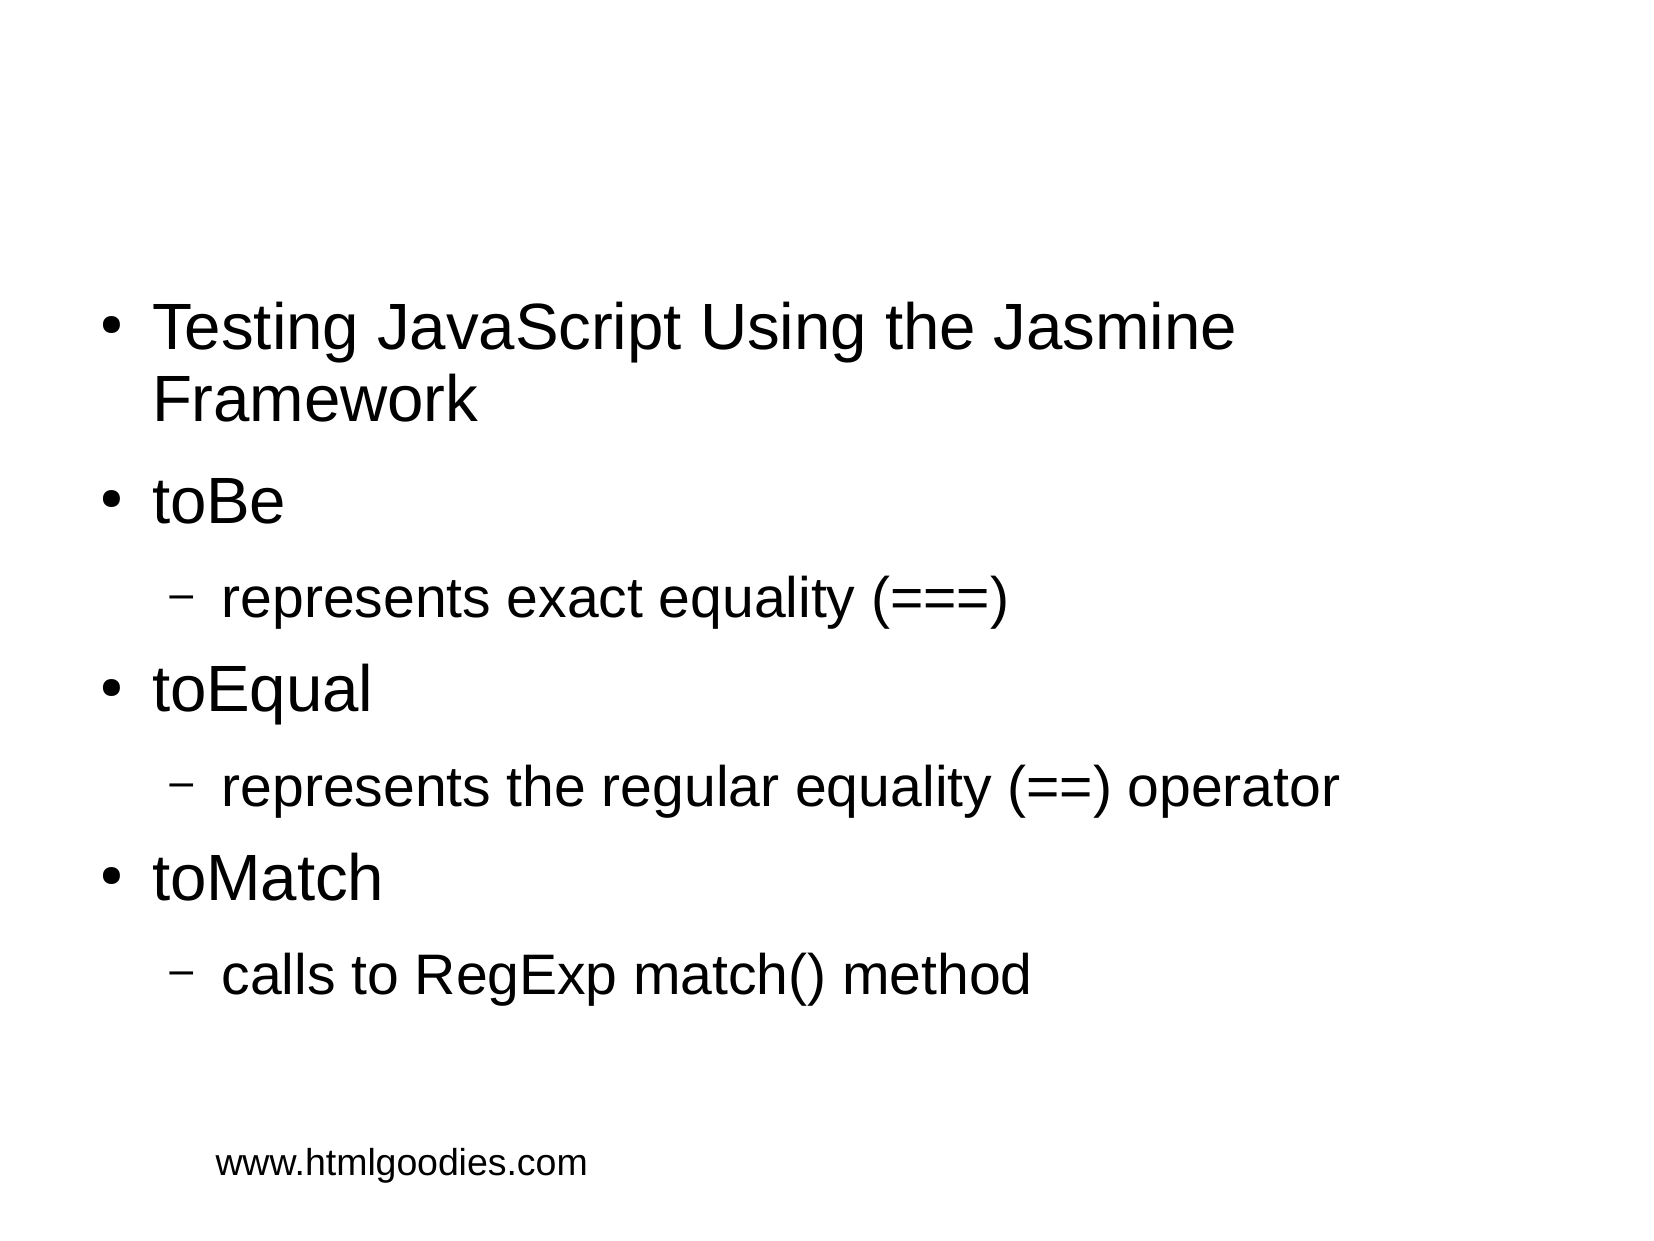

#
Testing JavaScript Using the Jasmine Framework
toBe
represents exact equality (===)
toEqual
represents the regular equality (==) operator
toMatch
calls to RegExp match() method
www.htmlgoodies.com